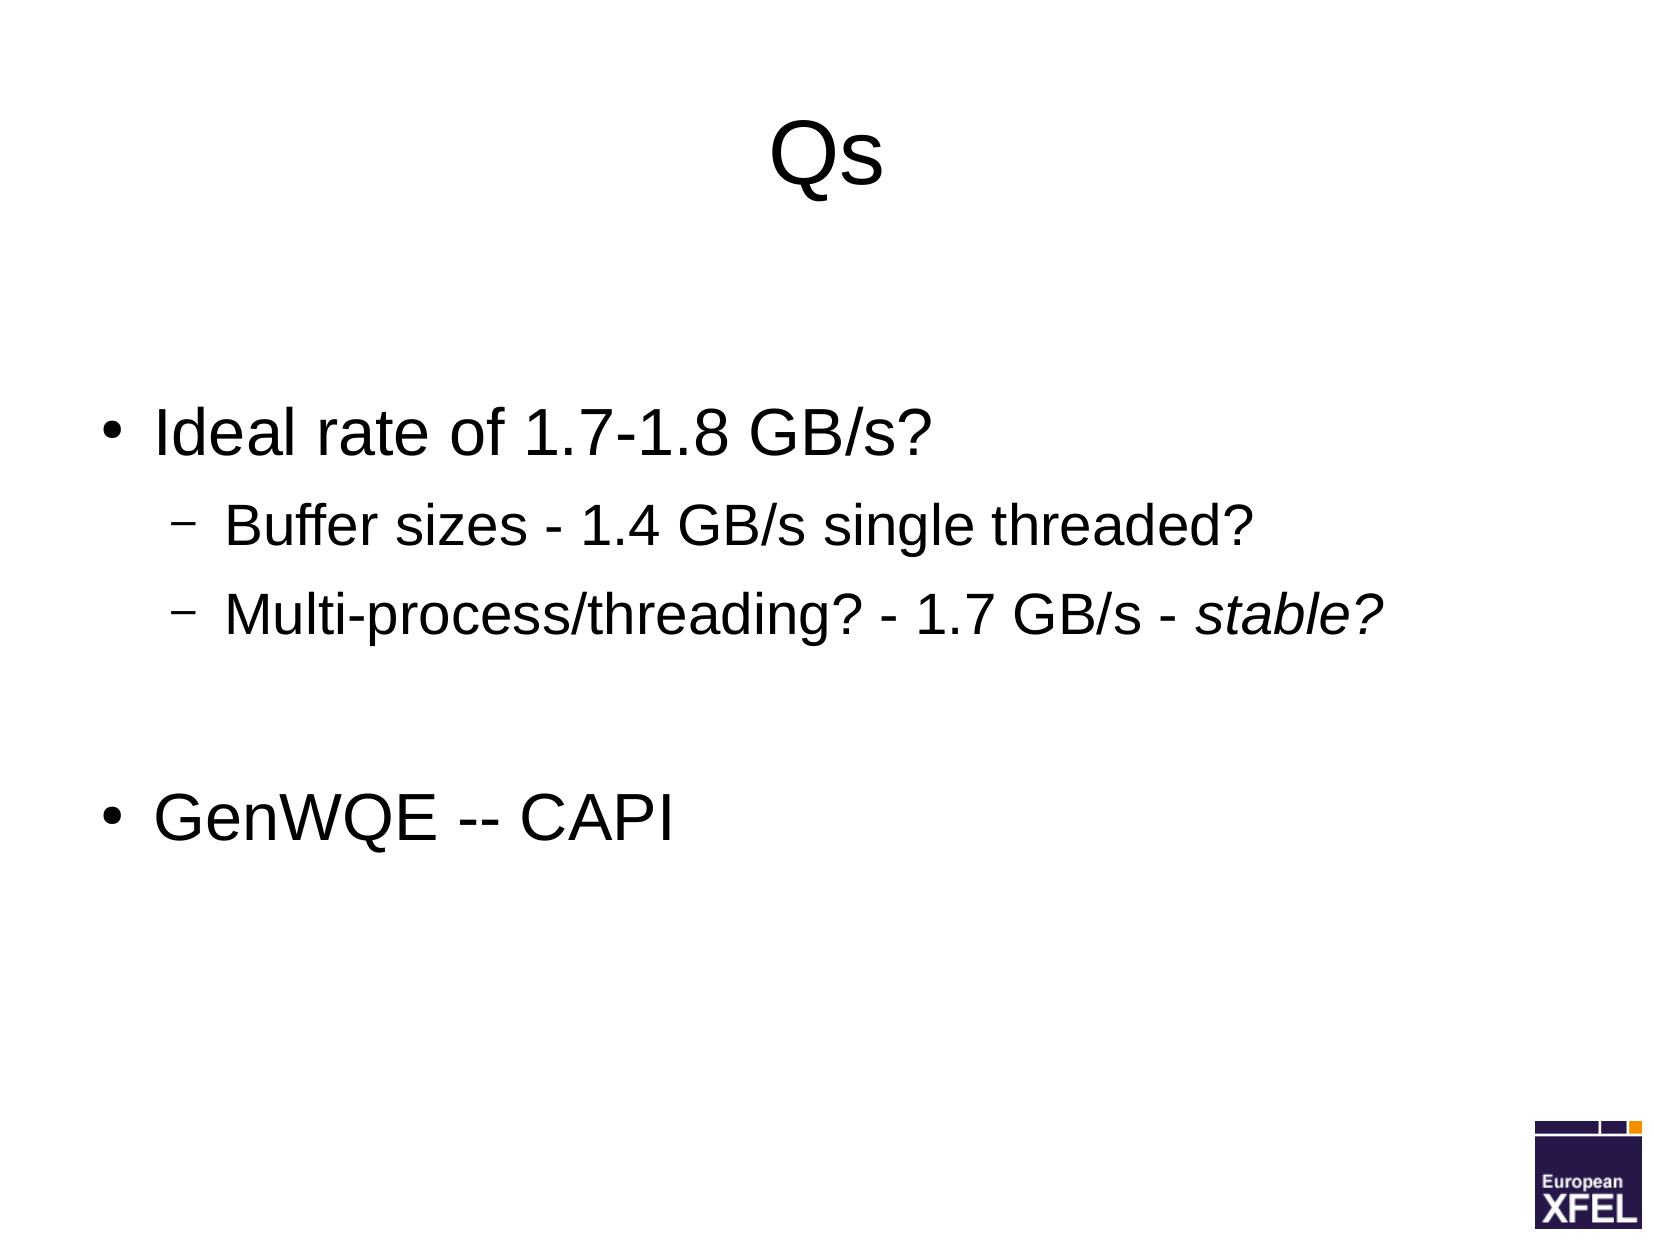

# Qs
Ideal rate of 1.7-1.8 GB/s?
Buffer sizes - 1.4 GB/s single threaded?
Multi-process/threading? - 1.7 GB/s - stable?
GenWQE -- CAPI